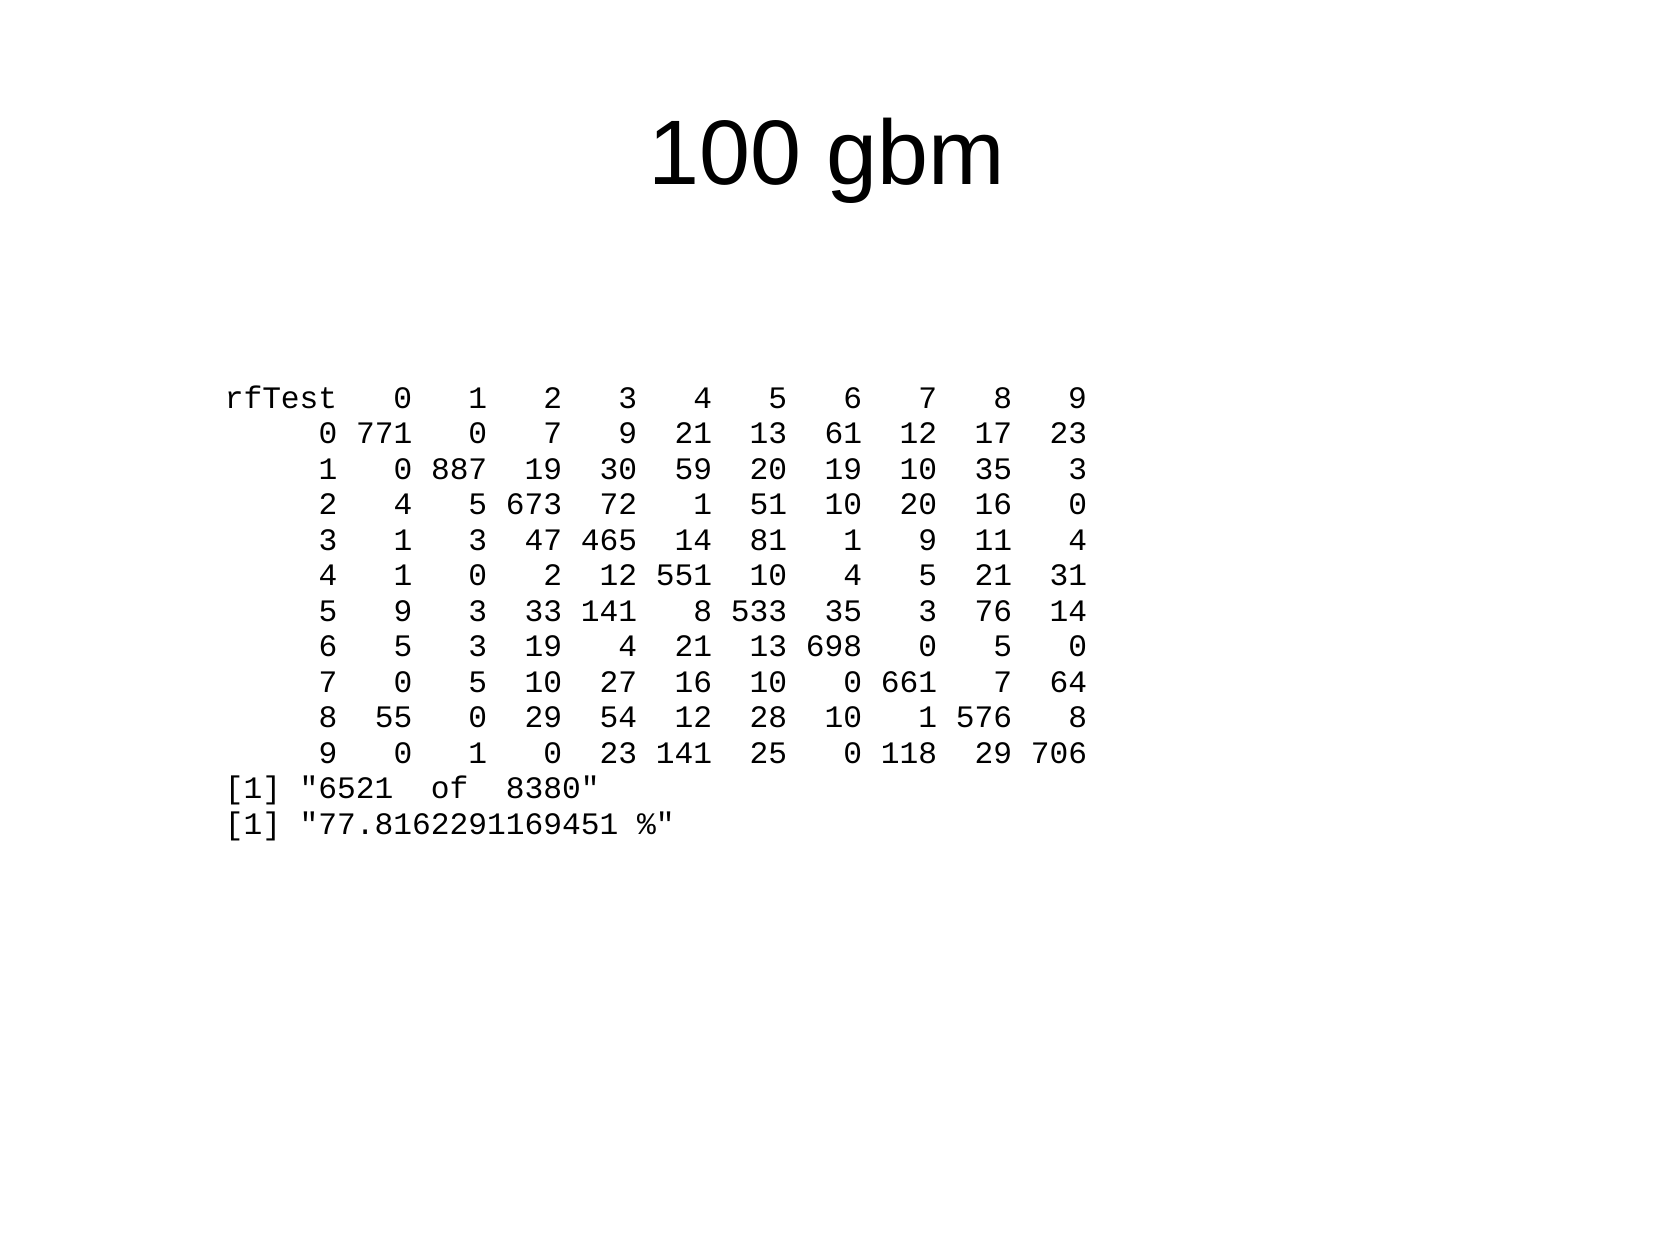

# 100 gbm
rfTest 0 1 2 3 4 5 6 7 8 9
 0 771 0 7 9 21 13 61 12 17 23
 1 0 887 19 30 59 20 19 10 35 3
 2 4 5 673 72 1 51 10 20 16 0
 3 1 3 47 465 14 81 1 9 11 4
 4 1 0 2 12 551 10 4 5 21 31
 5 9 3 33 141 8 533 35 3 76 14
 6 5 3 19 4 21 13 698 0 5 0
 7 0 5 10 27 16 10 0 661 7 64
 8 55 0 29 54 12 28 10 1 576 8
 9 0 1 0 23 141 25 0 118 29 706
[1] "6521 of 8380"
[1] "77.8162291169451 %"